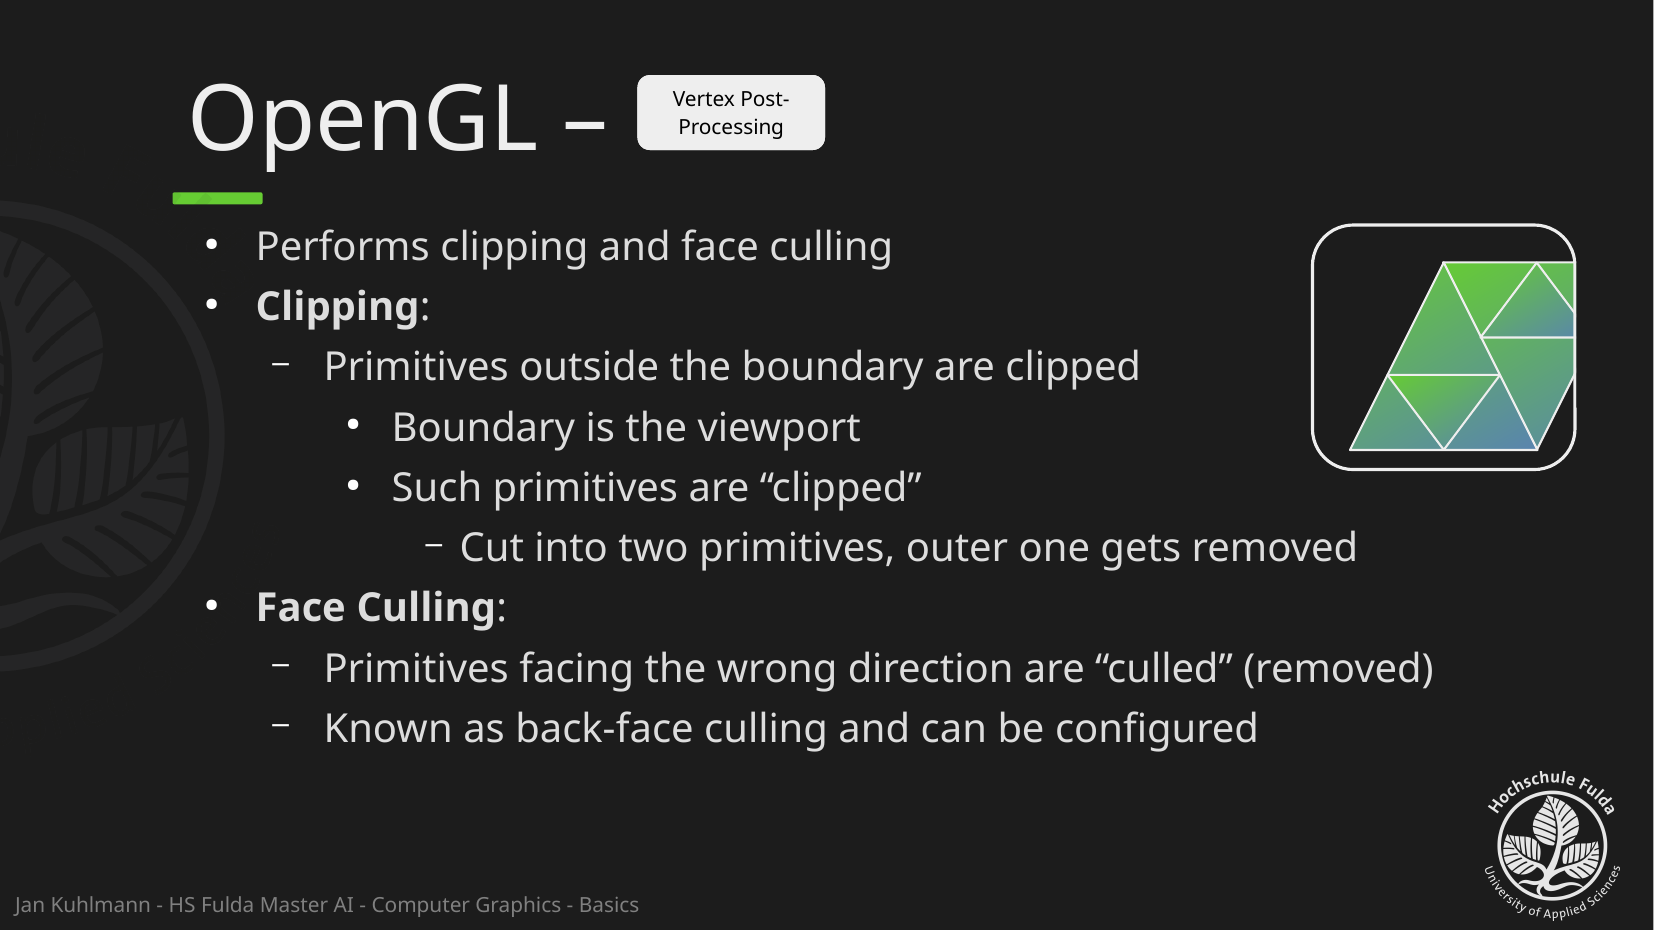

# OpenGL –
Vertex Specification
Vertex Post-Processing
Performs clipping and face culling
Clipping:
Primitives outside the boundary are clipped
Boundary is the viewport
Such primitives are “clipped”
Cut into two primitives, outer one gets removed
Face Culling:
Primitives facing the wrong direction are “culled” (removed)
Known as back-face culling and can be configured
Jan Kuhlmann - HS Fulda Master AI - Computer Graphics - Basics